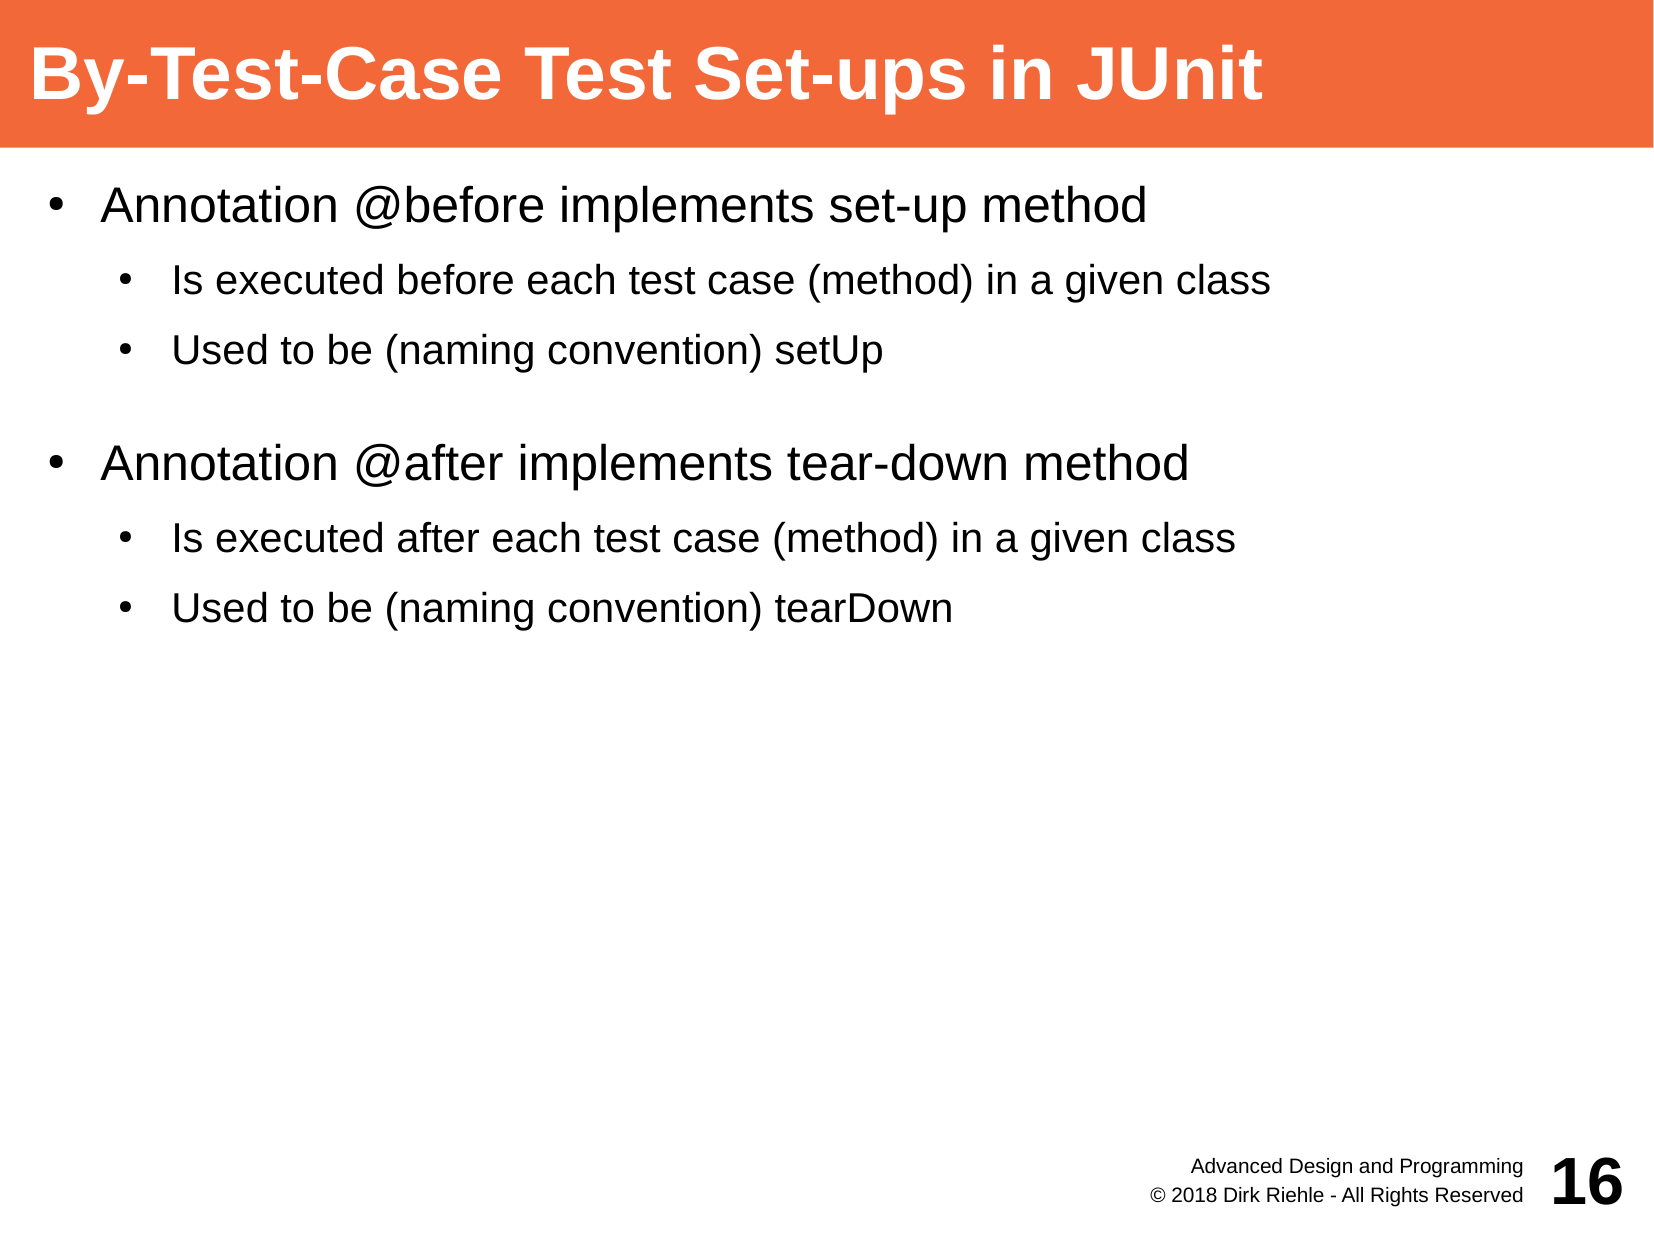

# By-Test-Case Test Set-ups in JUnit
Annotation @before implements set-up method
Is executed before each test case (method) in a given class
Used to be (naming convention) setUp
Annotation @after implements tear-down method
Is executed after each test case (method) in a given class
Used to be (naming convention) tearDown
Advanced Design and Programming
16
© 2018 Dirk Riehle - All Rights Reserved